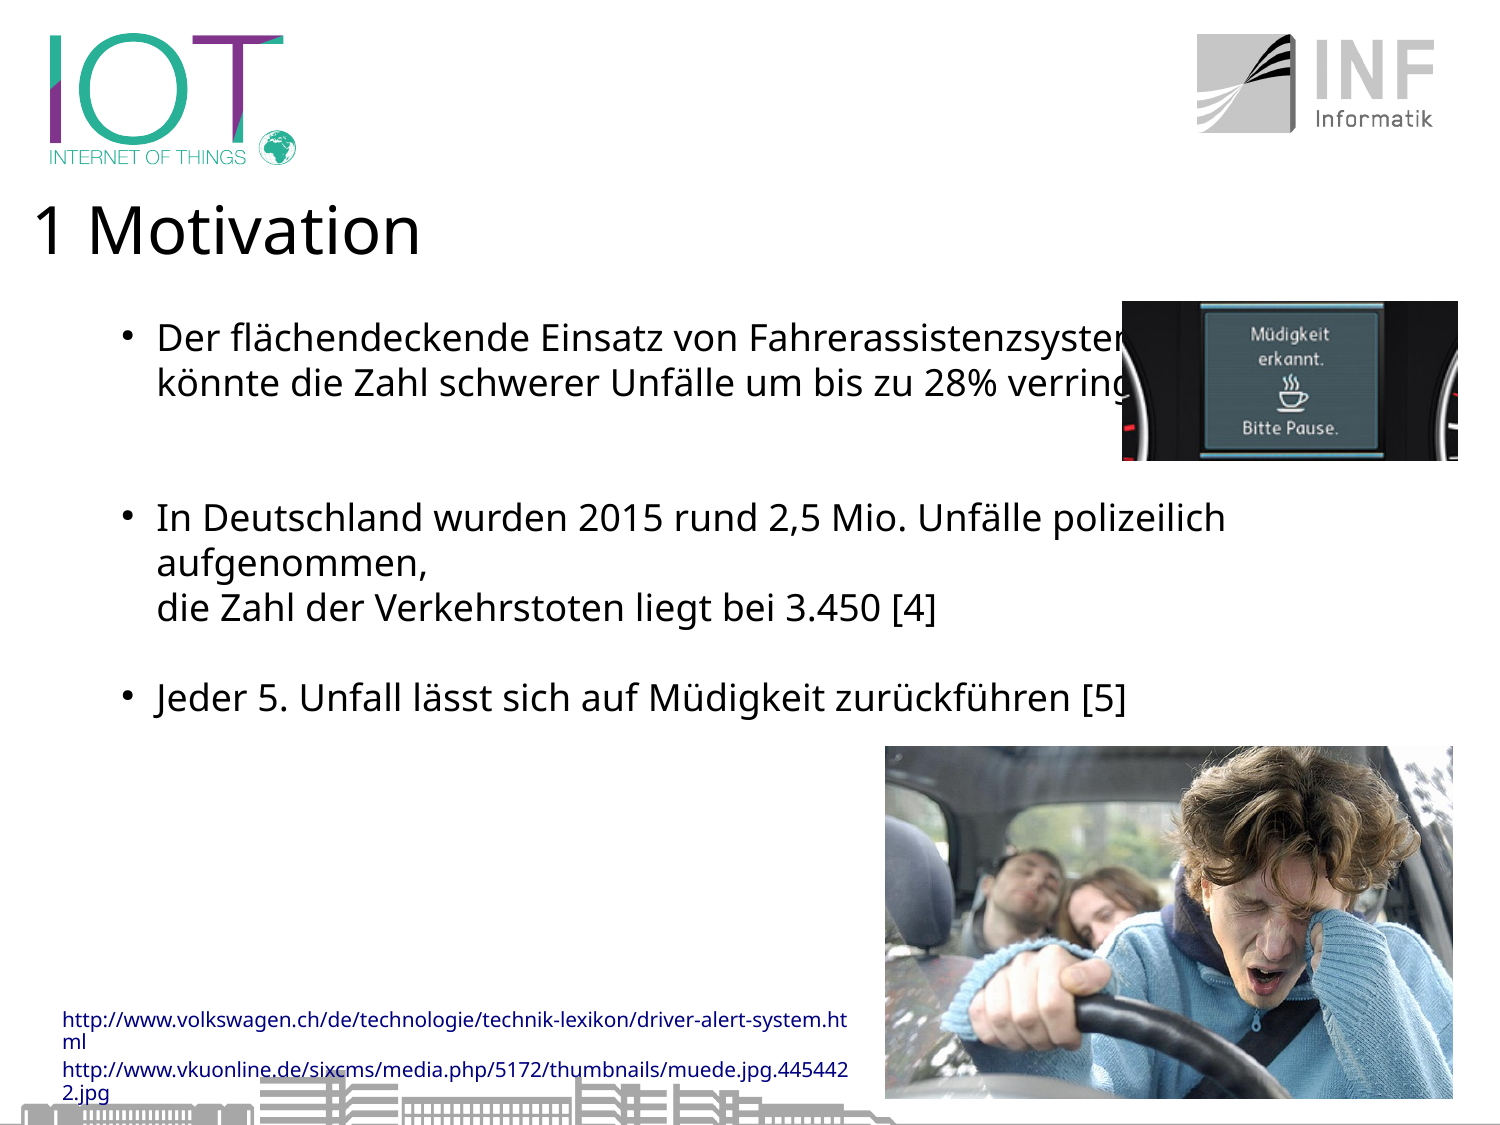

1 Motivation
Der flächendeckende Einsatz von Fahrerassistenzsystemen
könnte die Zahl schwerer Unfälle um bis zu 28% verringern [2]
In Deutschland wurden 2015 rund 2,5 Mio. Unfälle polizeilich aufgenommen,
die Zahl der Verkehrstoten liegt bei 3.450 [4]
Jeder 5. Unfall lässt sich auf Müdigkeit zurückführen [5]
http://www.volkswagen.ch/de/technologie/technik-lexikon/driver-alert-system.html
http://www.vkuonline.de/sixcms/media.php/5172/thumbnails/muede.jpg.4454422.jpg